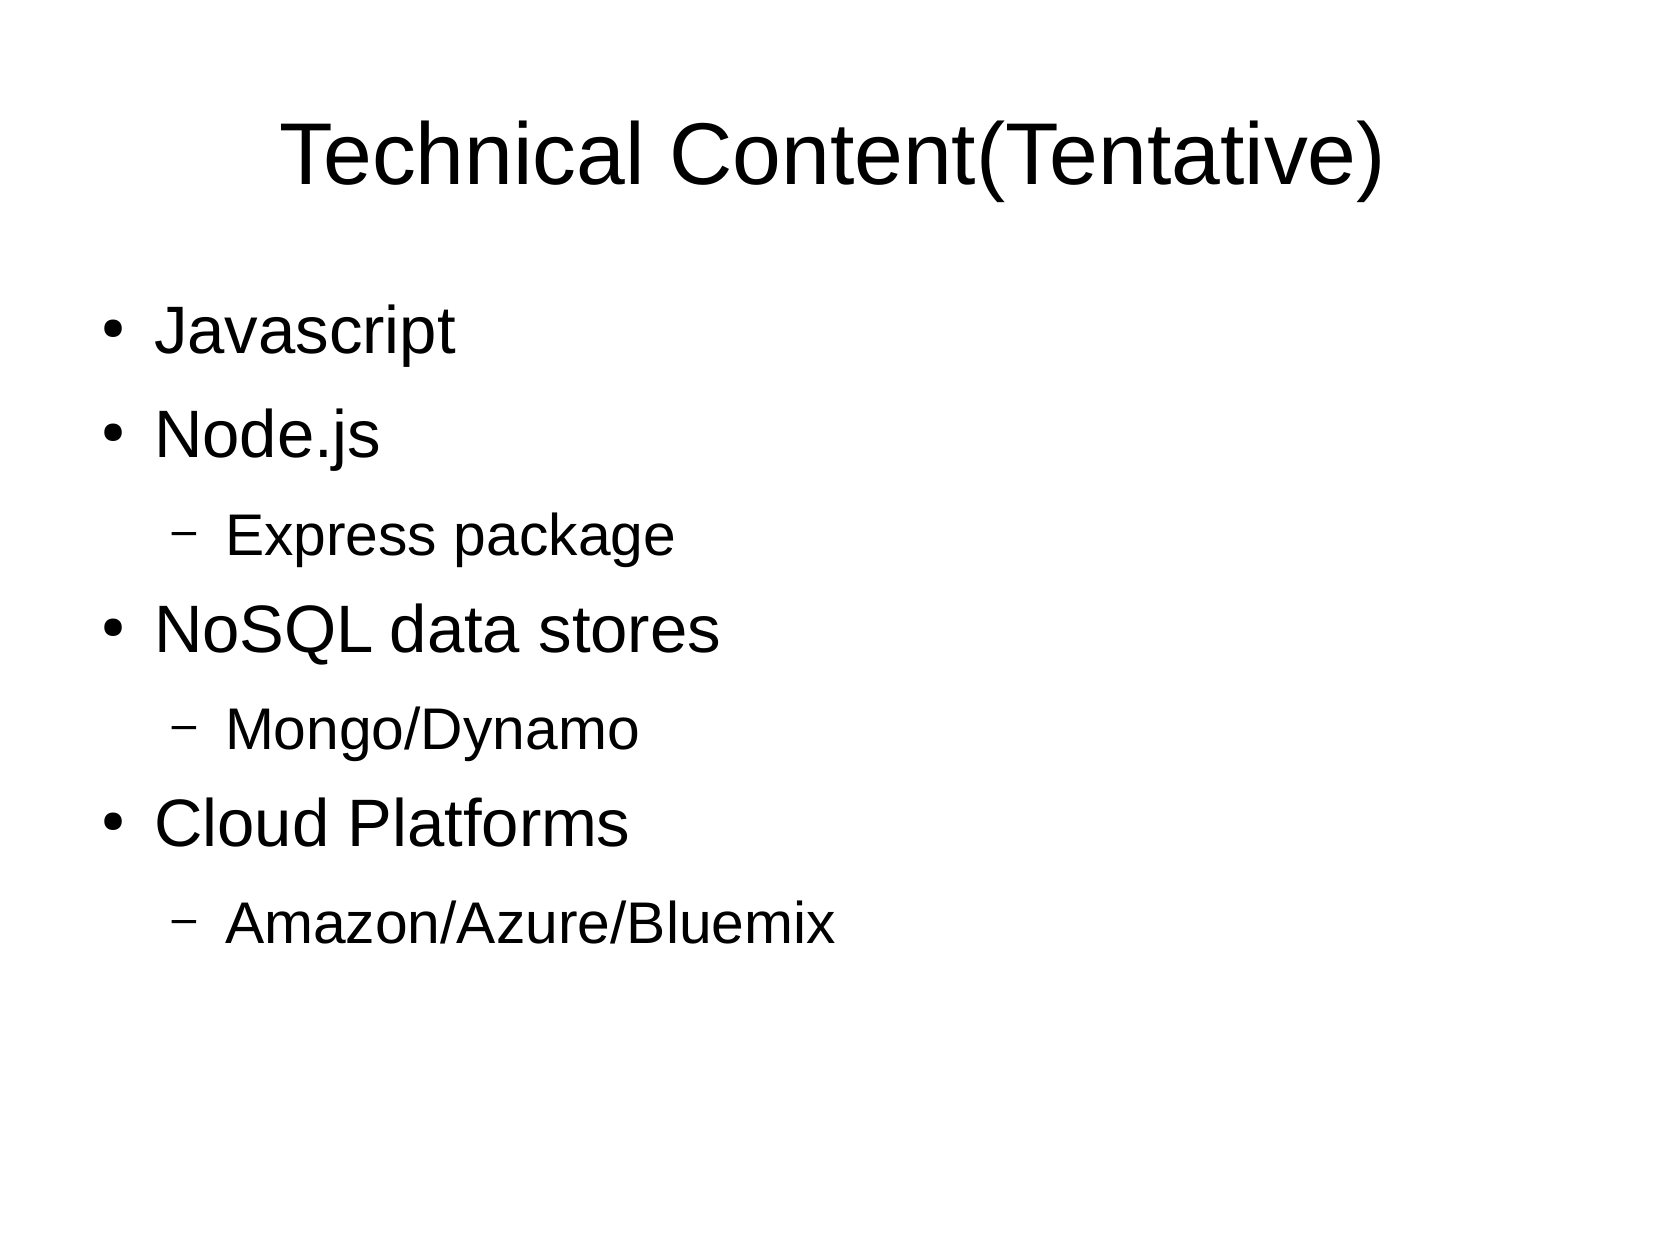

# Technical Content(Tentative)
Javascript
Node.js
Express package
NoSQL data stores
Mongo/Dynamo
Cloud Platforms
Amazon/Azure/Bluemix